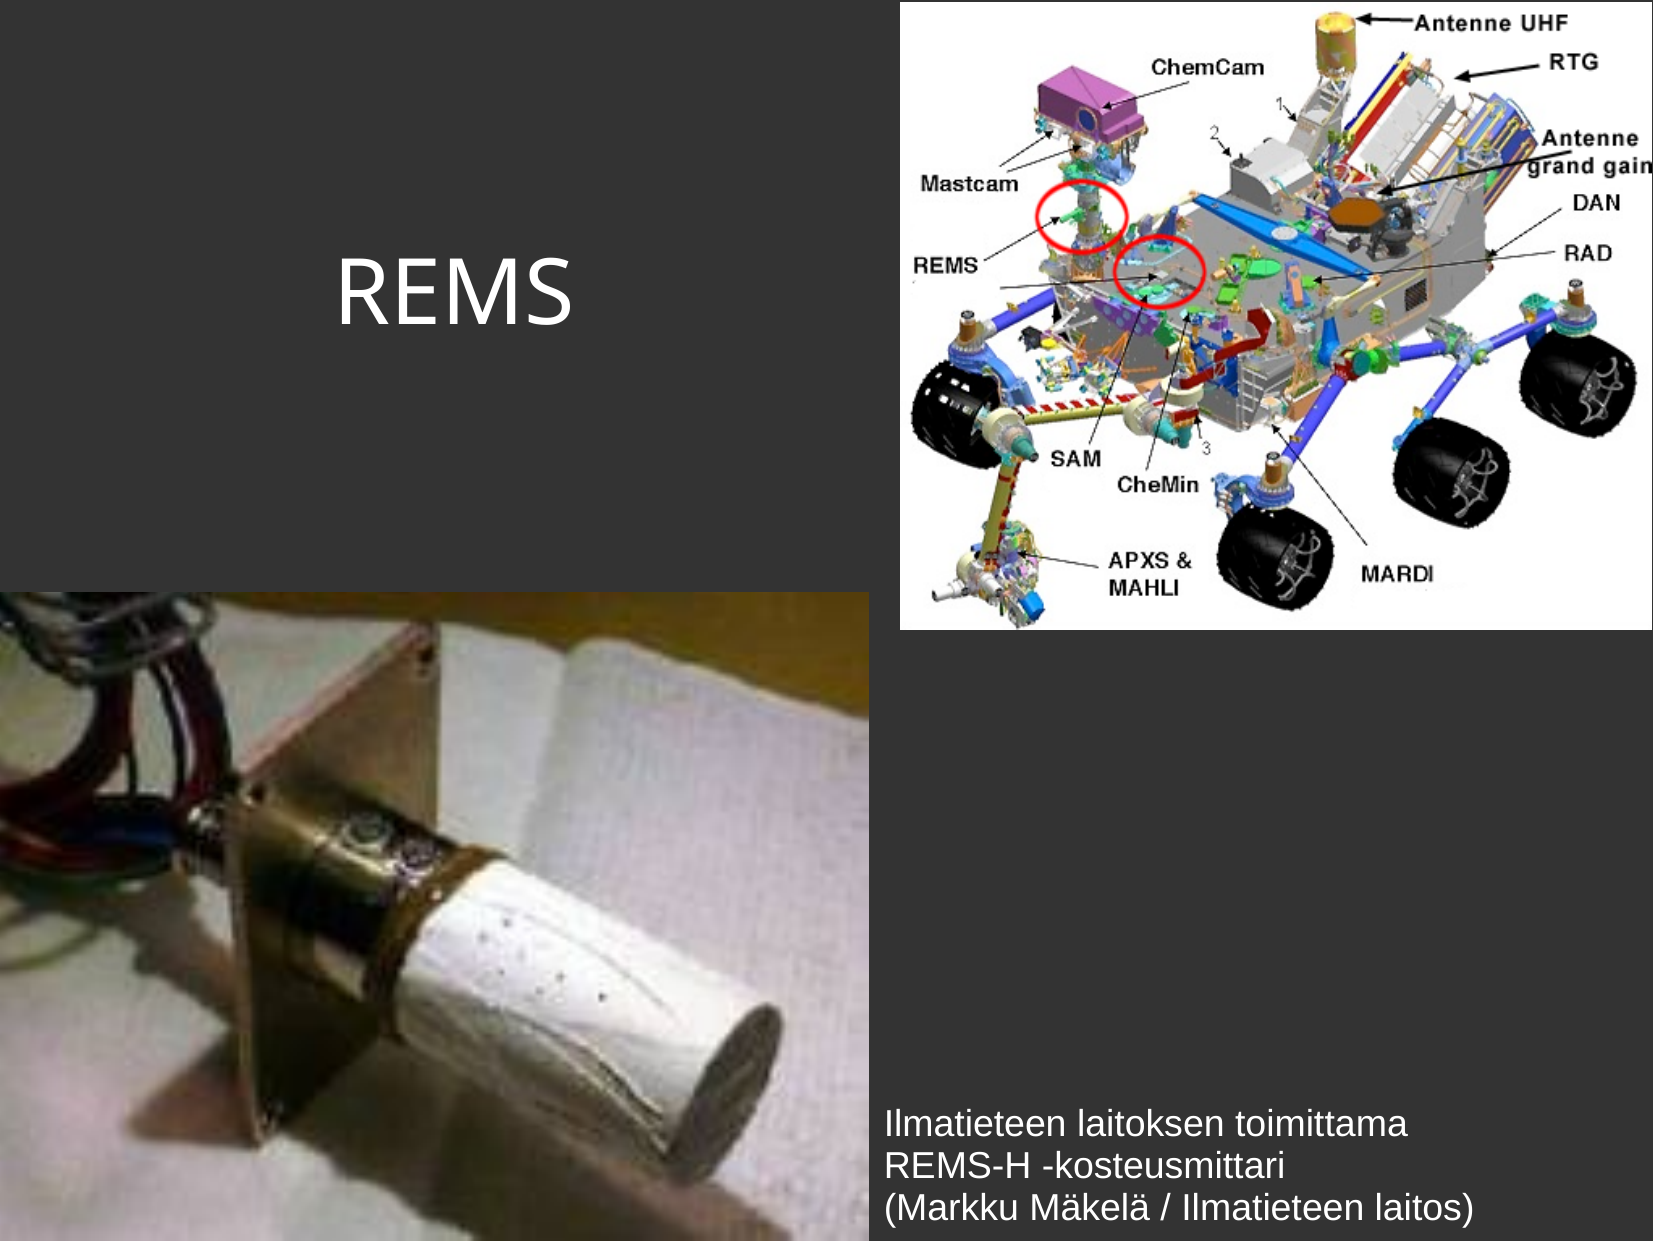

# REMS
Ilmatieteen laitoksen toimittama
REMS-H -kosteusmittari
(Markku Mäkelä / Ilmatieteen laitos)